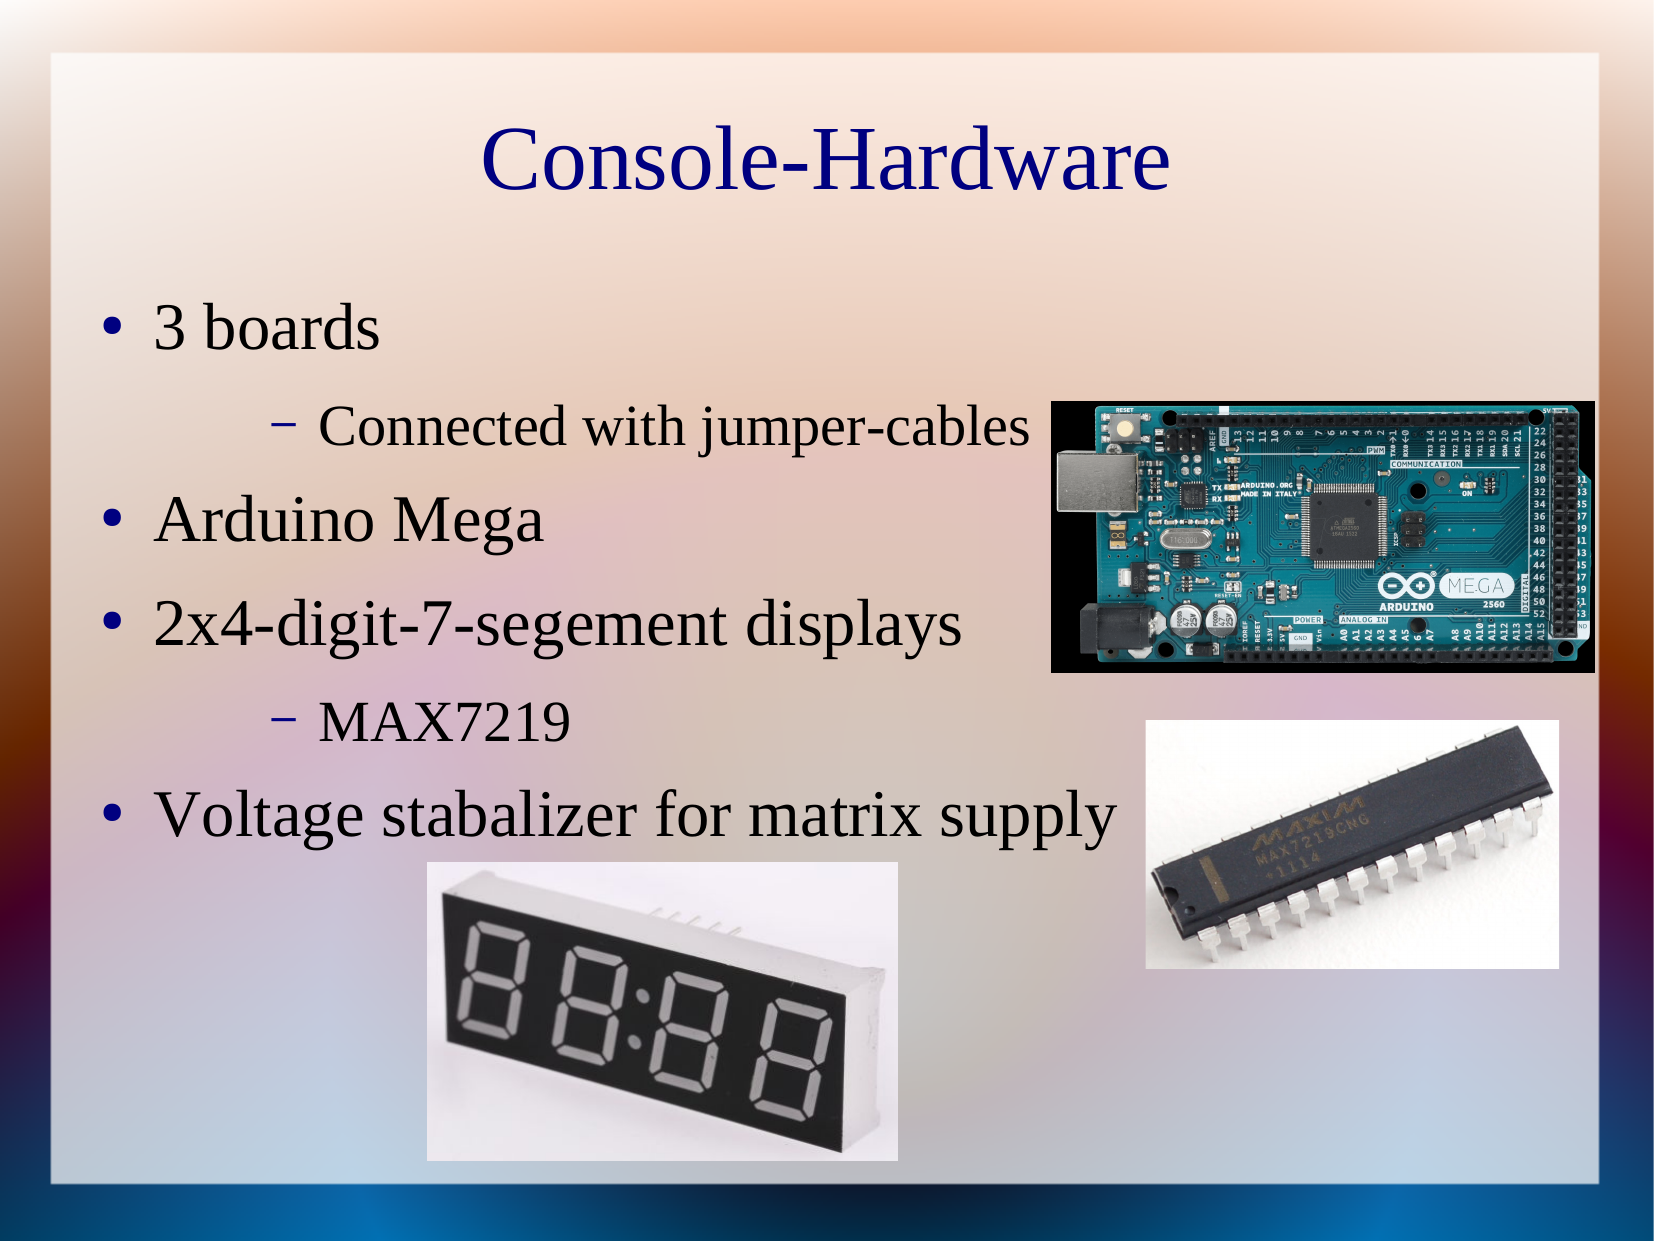

# Console-Hardware
3 boards
Connected with jumper-cables
Arduino Mega
2x4-digit-7-segement displays
MAX7219
Voltage stabalizer for matrix supply